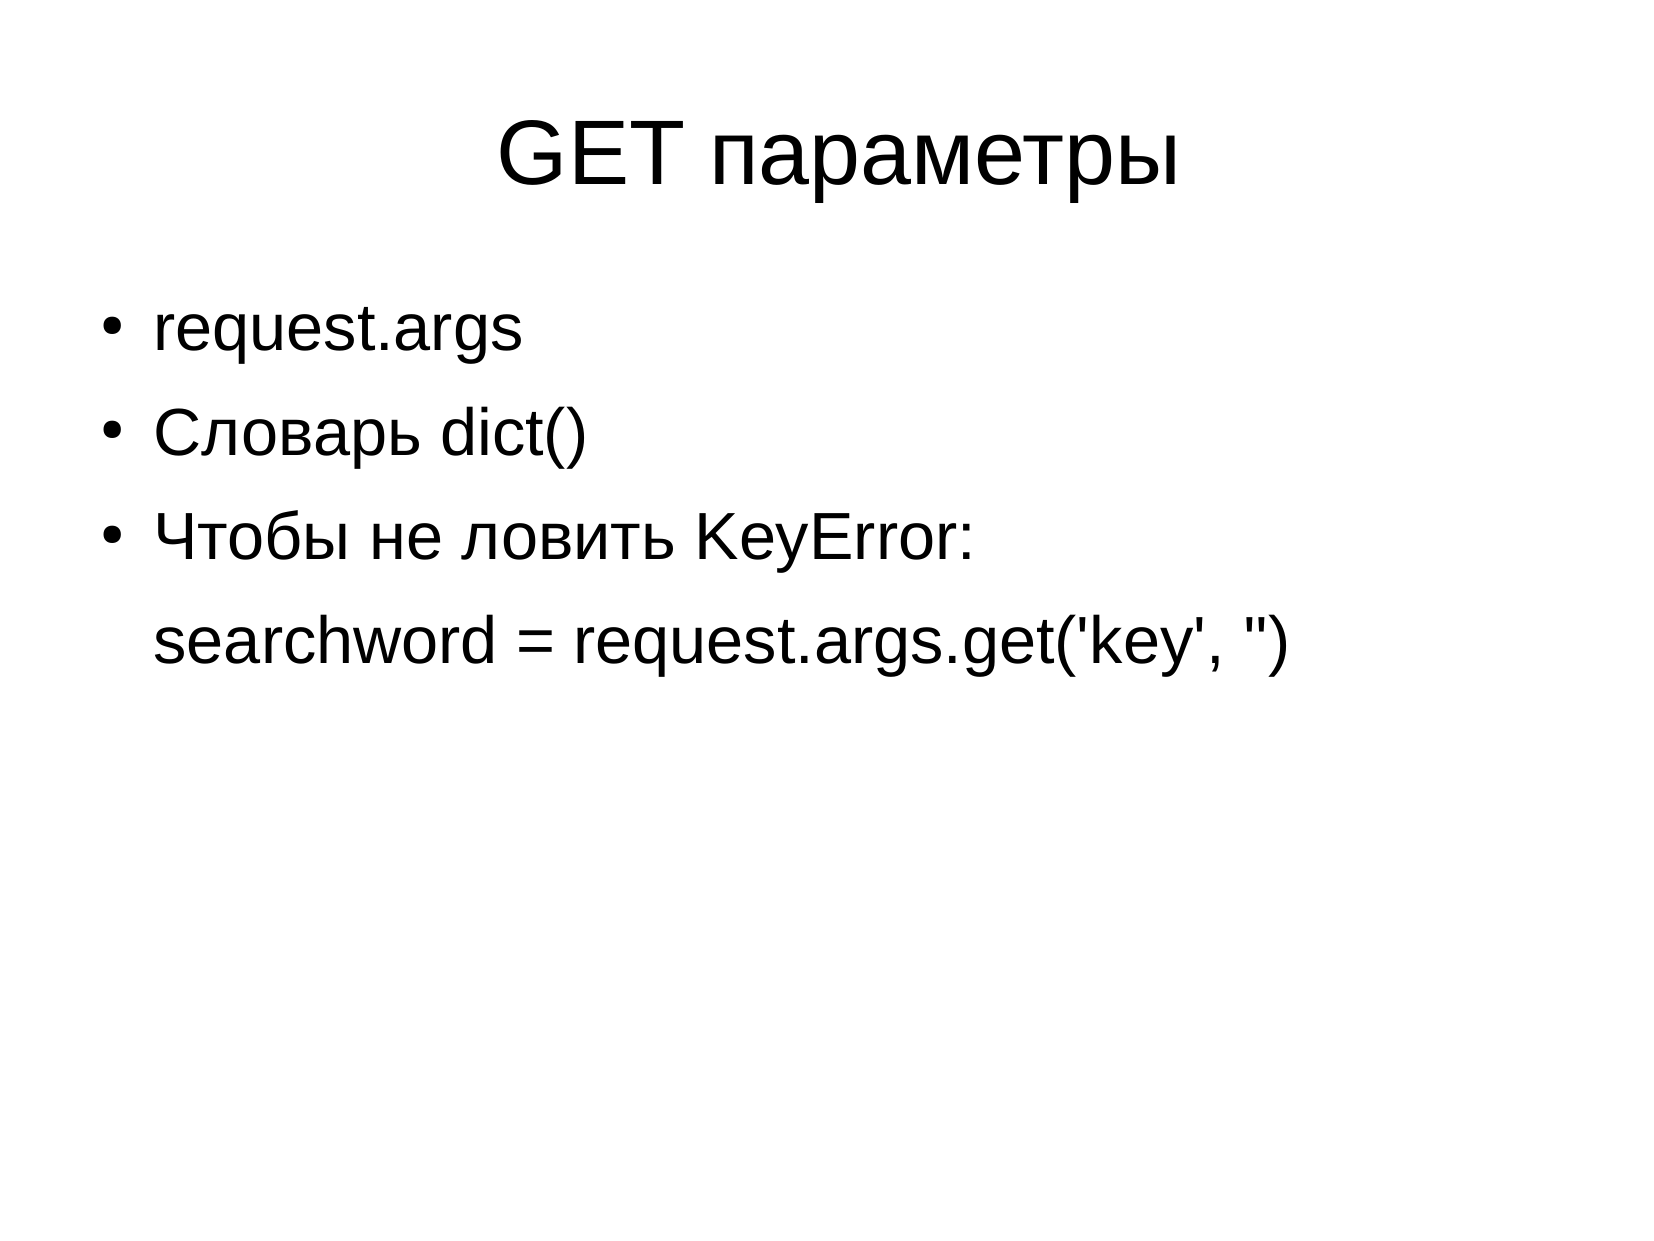

# GET параметры
request.args
Словарь dict()
Чтобы не ловить KeyError:
searchword = request.args.get('key', '')